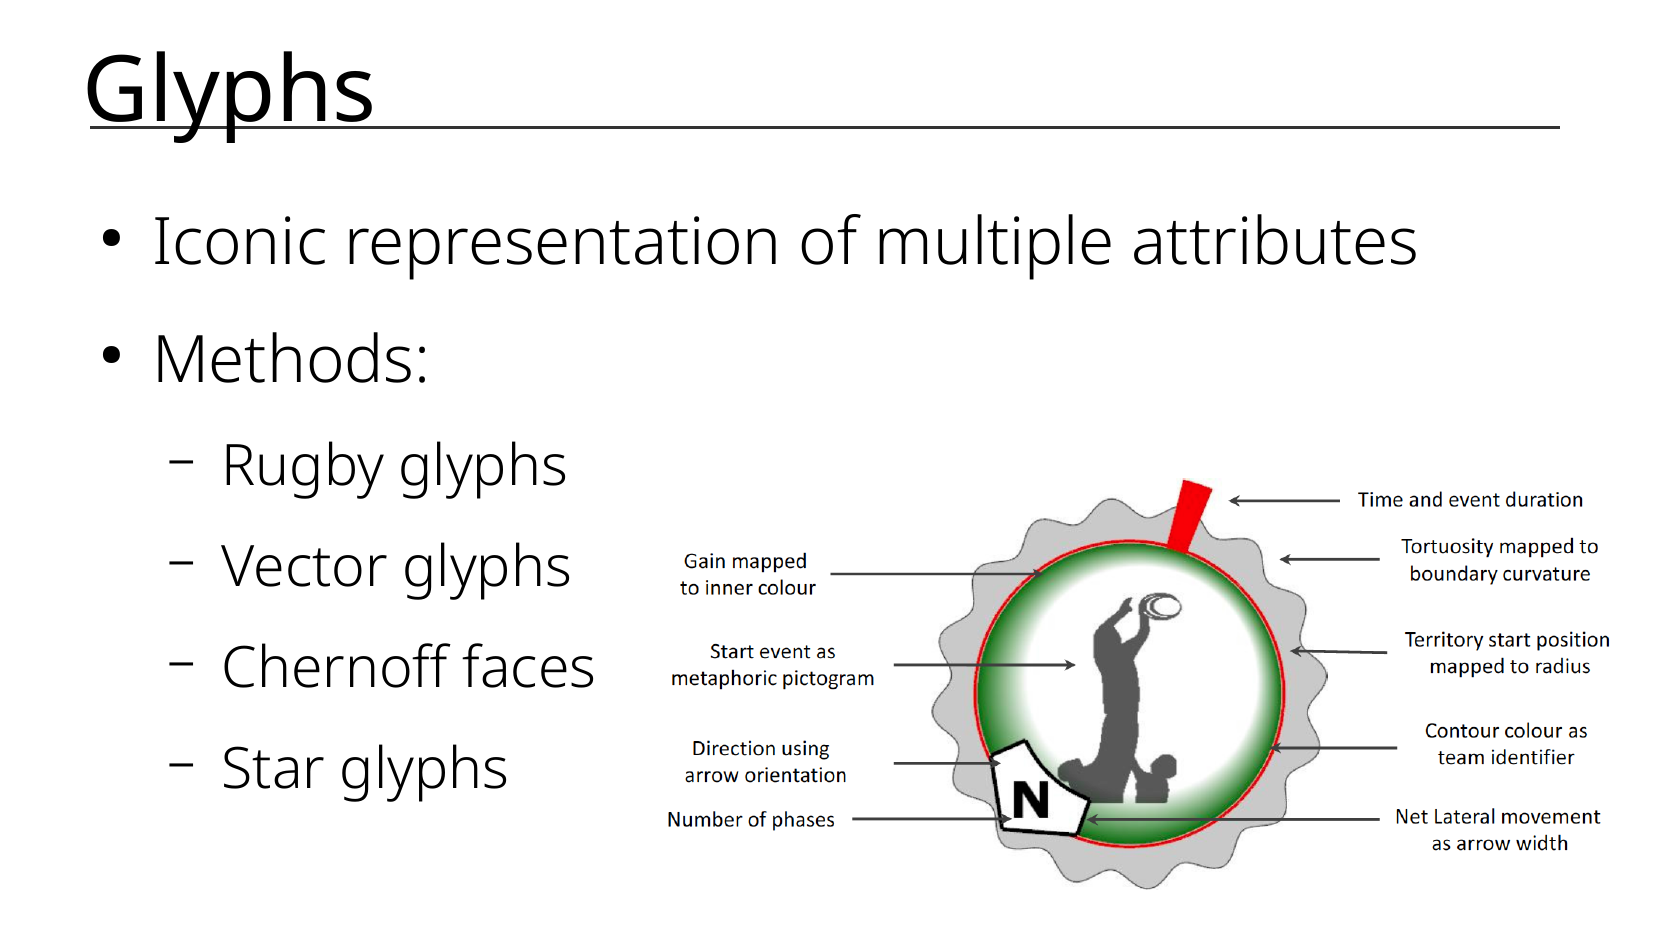

# Glyphs
Iconic representation of multiple attributes
Methods:
Rugby glyphs
Vector glyphs
Chernoff faces
Star glyphs